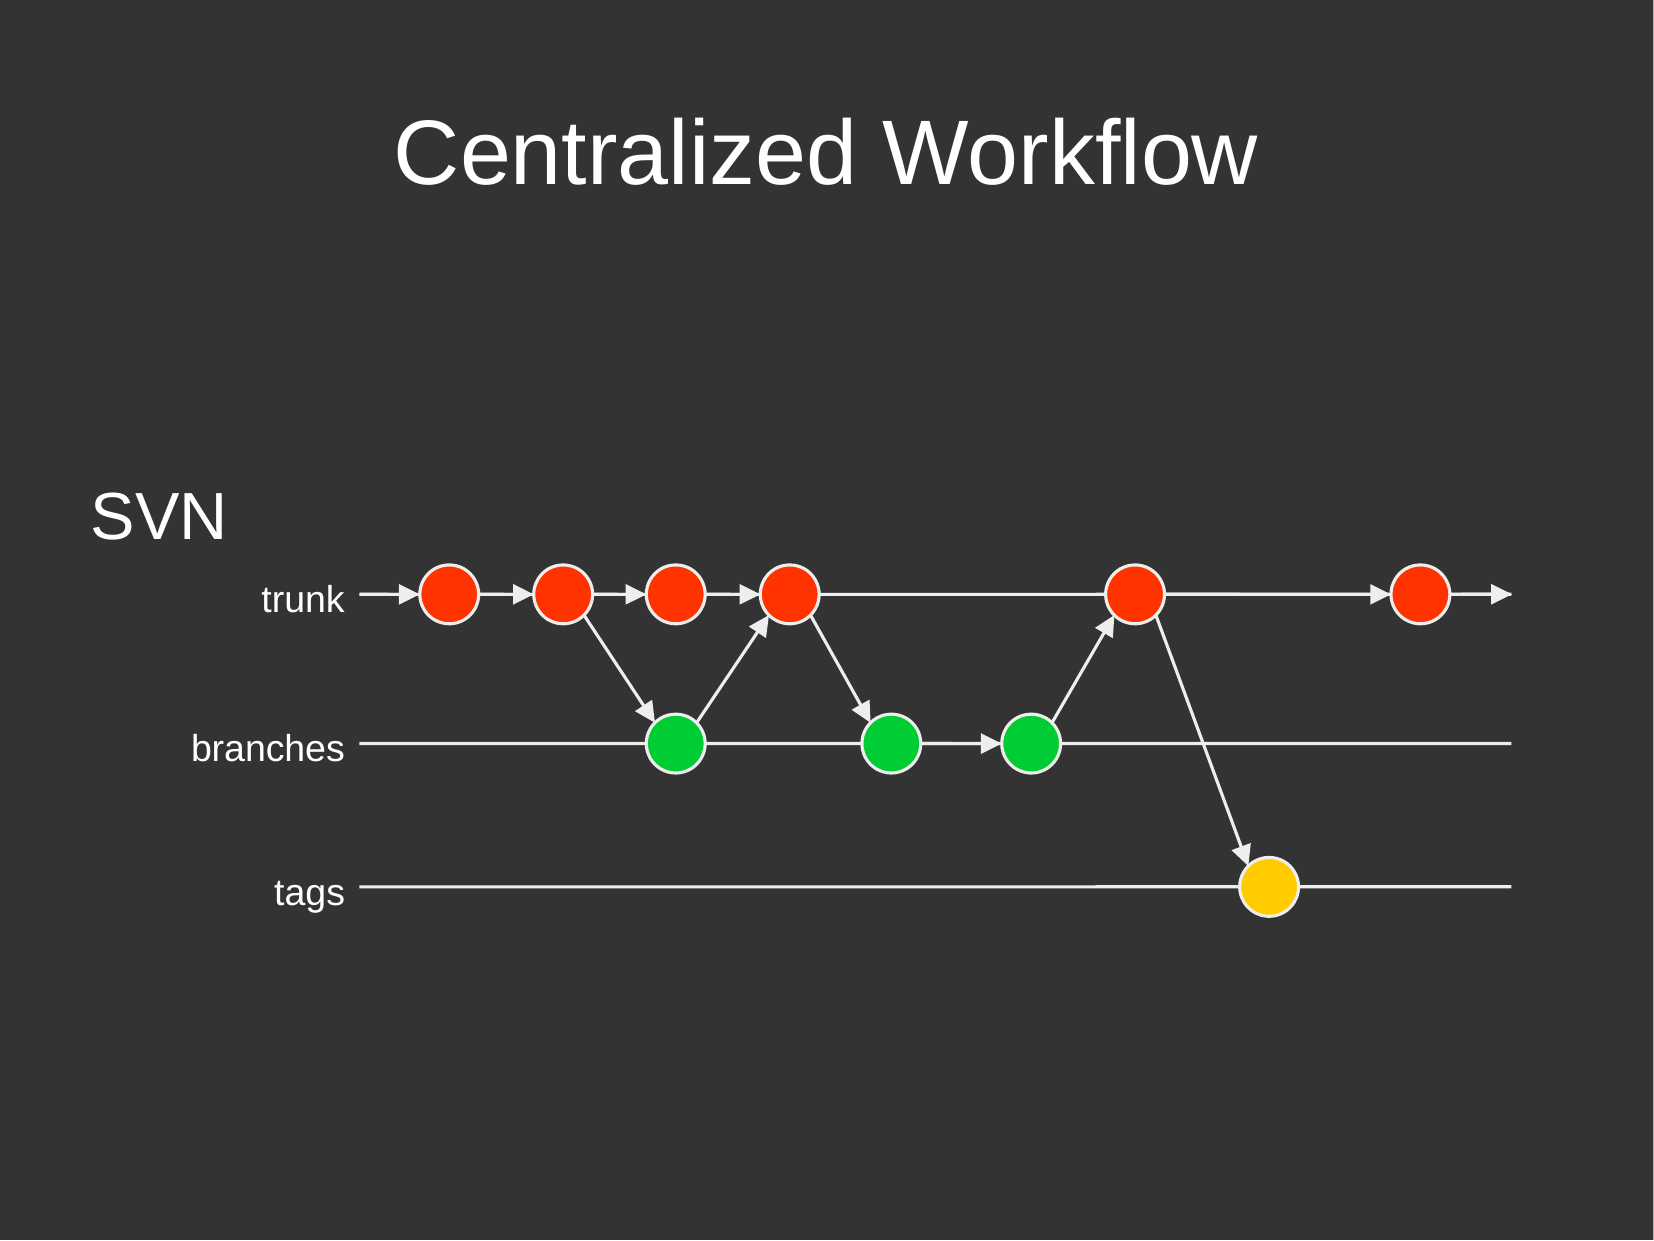

# Centralized Workflow
SVN
trunk
branches
tags